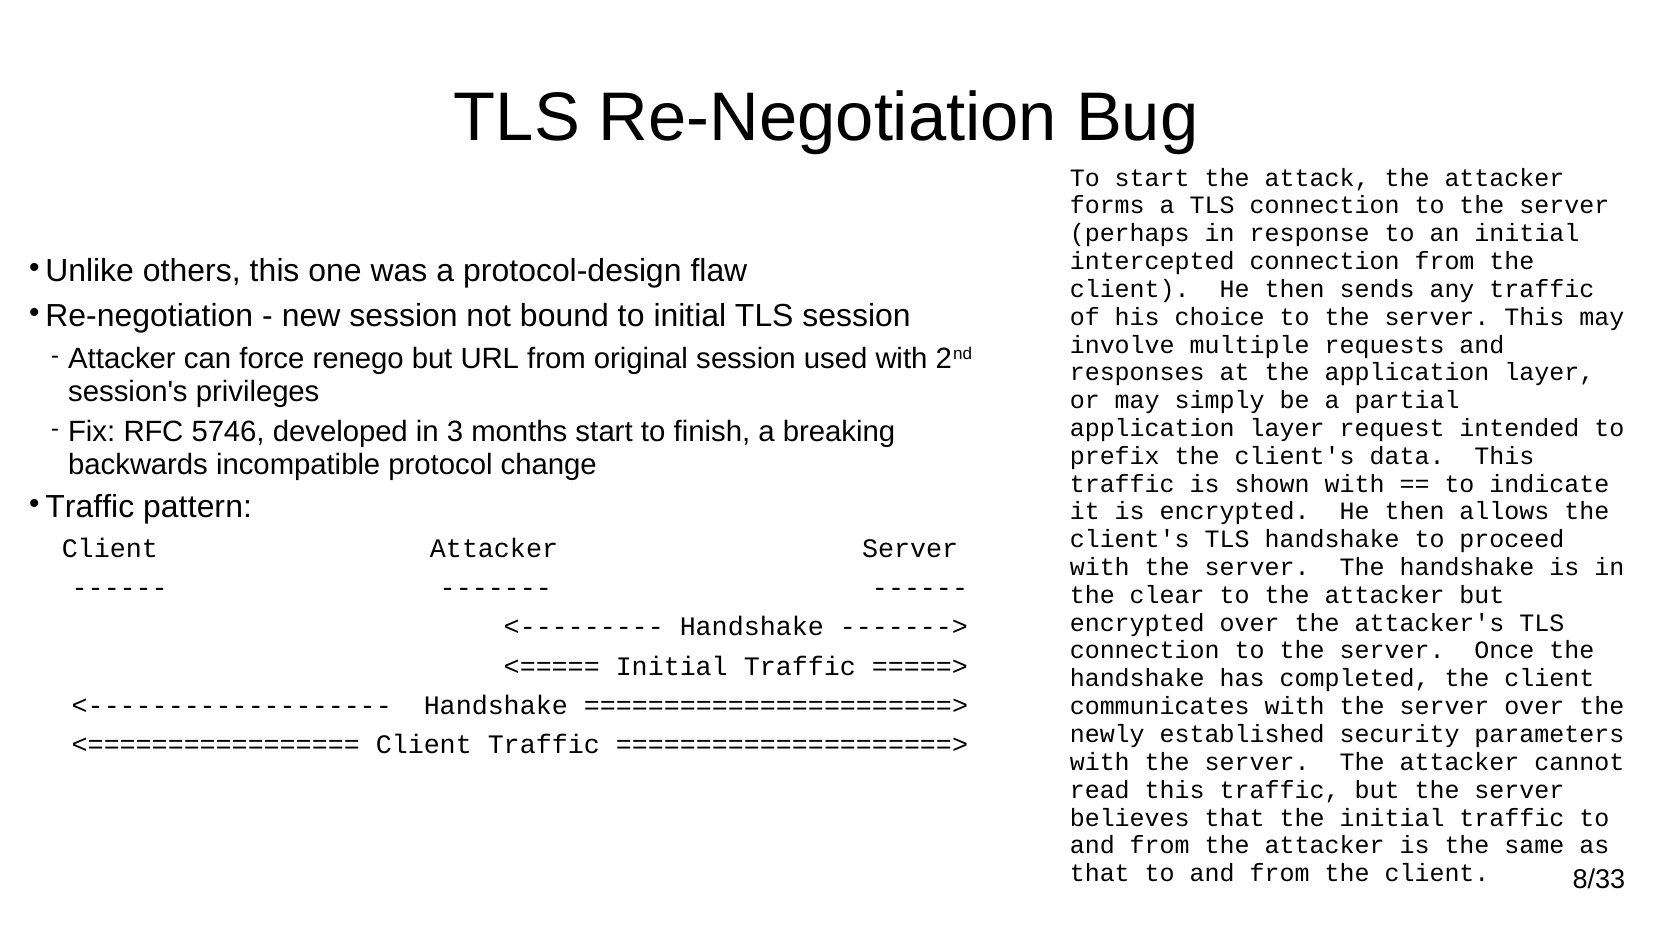

# TLS Re-Negotiation Bug
To start the attack, the attacker forms a TLS connection to the server (perhaps in response to an initial intercepted connection from the client). He then sends any traffic of his choice to the server. This may involve multiple requests and responses at the application layer, or may simply be a partial application layer request intended to prefix the client's data. This traffic is shown with == to indicate it is encrypted. He then allows the client's TLS handshake to proceed with the server. The handshake is in the clear to the attacker but encrypted over the attacker's TLS connection to the server. Once the handshake has completed, the client communicates with the server over the newly established security parameters with the server. The attacker cannot read this traffic, but the server believes that the initial traffic to and from the attacker is the same as that to and from the client.
Unlike others, this one was a protocol-design flaw
Re-negotiation - new session not bound to initial TLS session
Attacker can force renego but URL from original session used with 2nd session's privileges
Fix: RFC 5746, developed in 3 months start to finish, a breaking backwards incompatible protocol change
Traffic pattern:
 Client Attacker Server
 ------ ------- ------
 <--------- Handshake ------->
 <===== Initial Traffic =====>
 <------------------- Handshake =======================>
 <================= Client Traffic =====================>